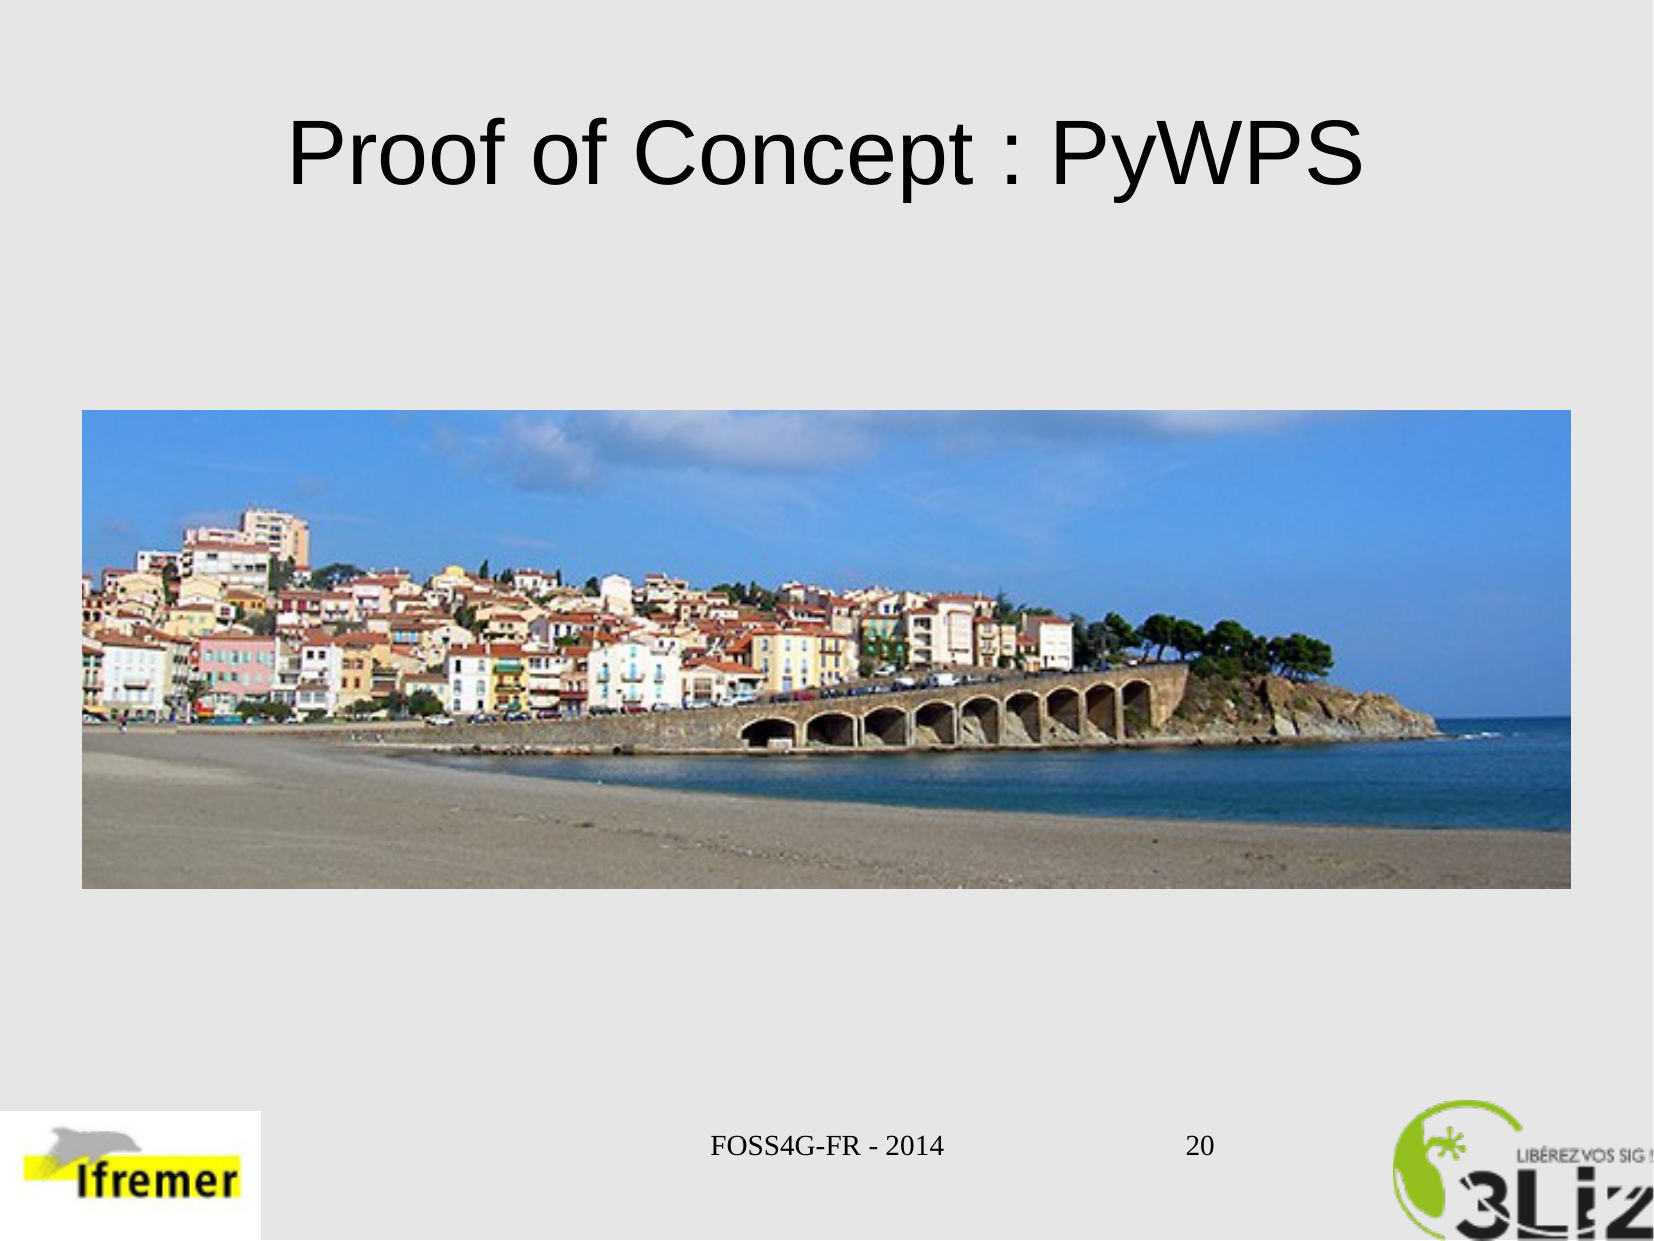

# Proof of Concept : PyWPS
FOSS4G-FR - 2014
20